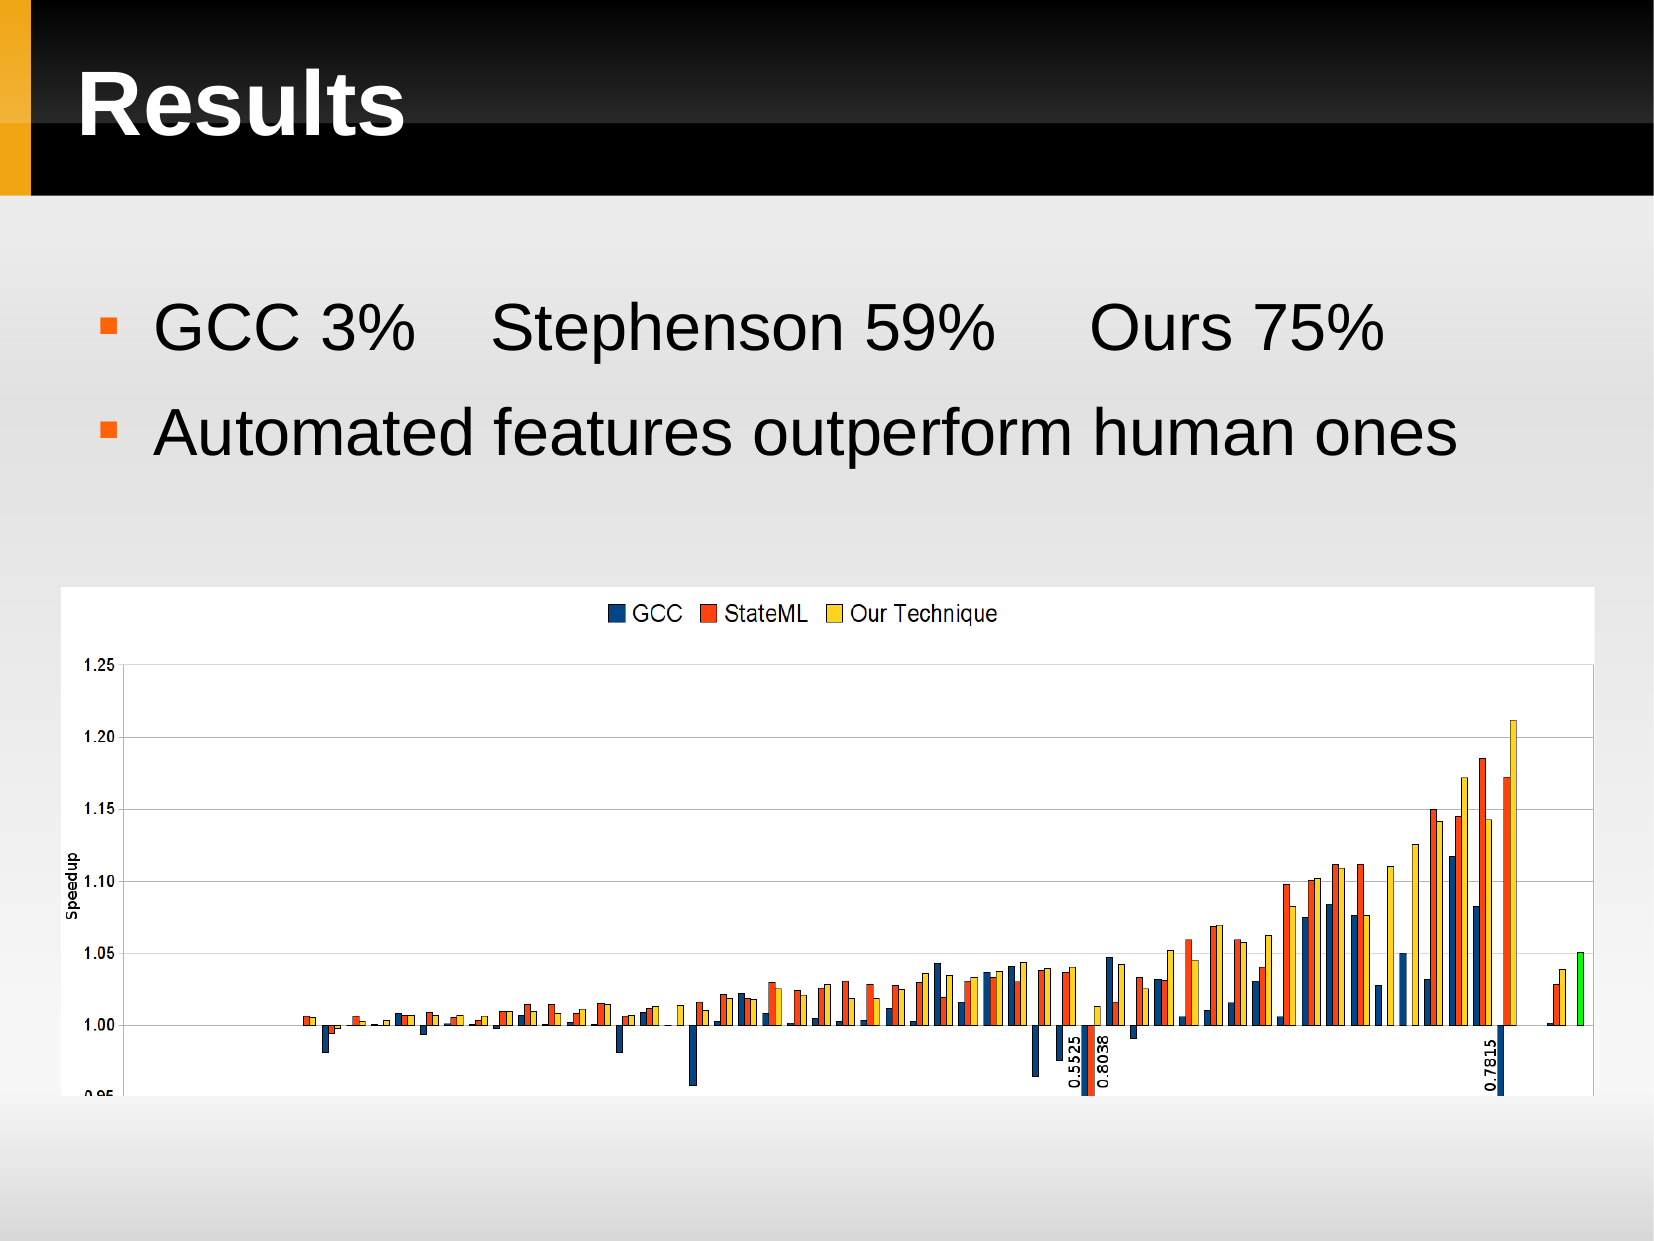

# Results
GCC 3% Stephenson 59% Ours 75%
Automated features outperform human ones